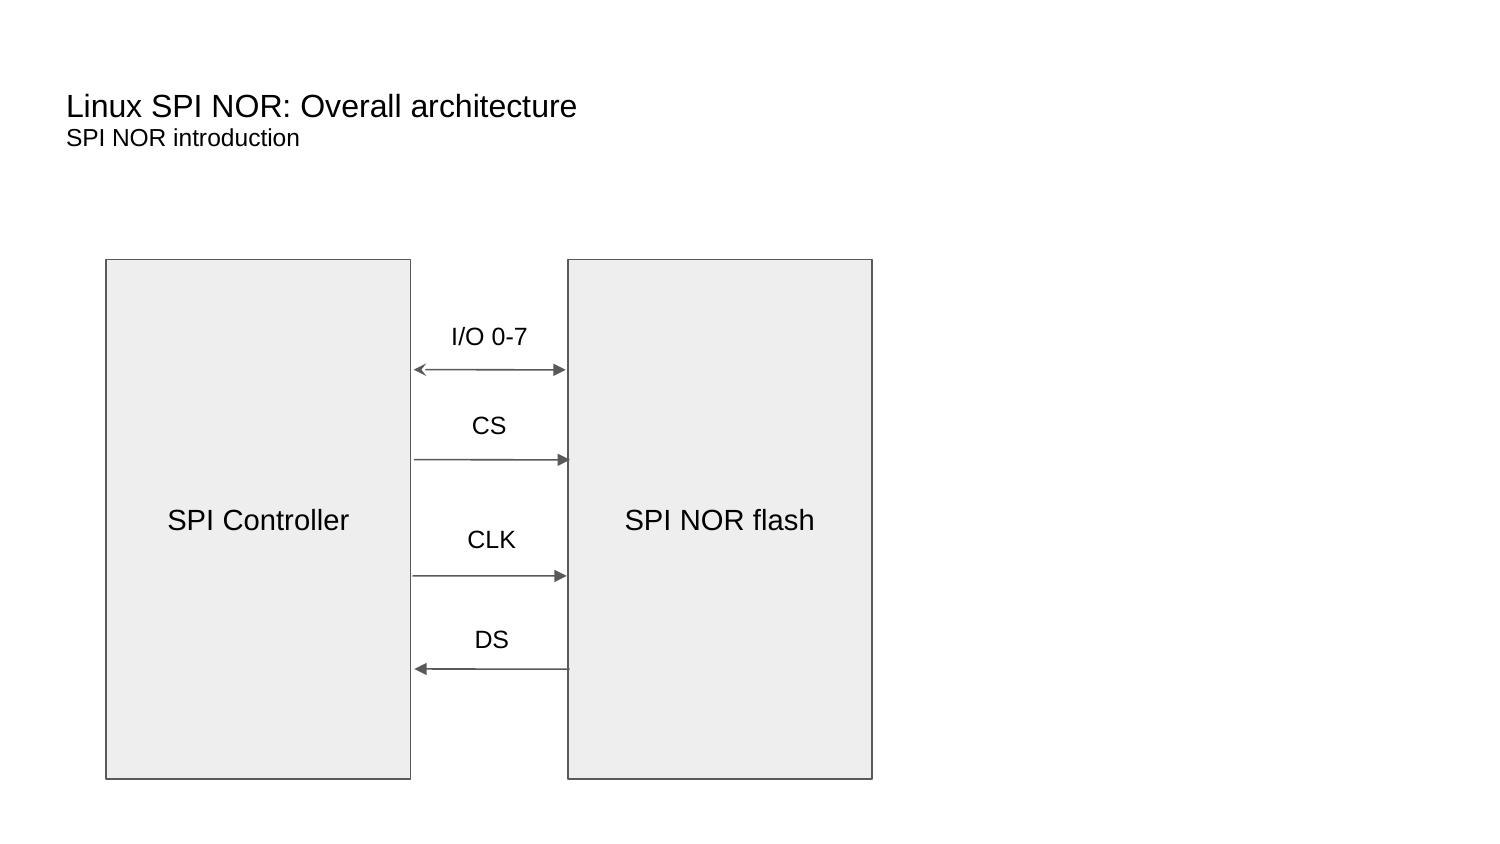

# Linux SPI NOR: Overall architecture SPI NOR introduction
SPI Controller
SPI NOR flash
I/O 0-7
CS
CLK
DS